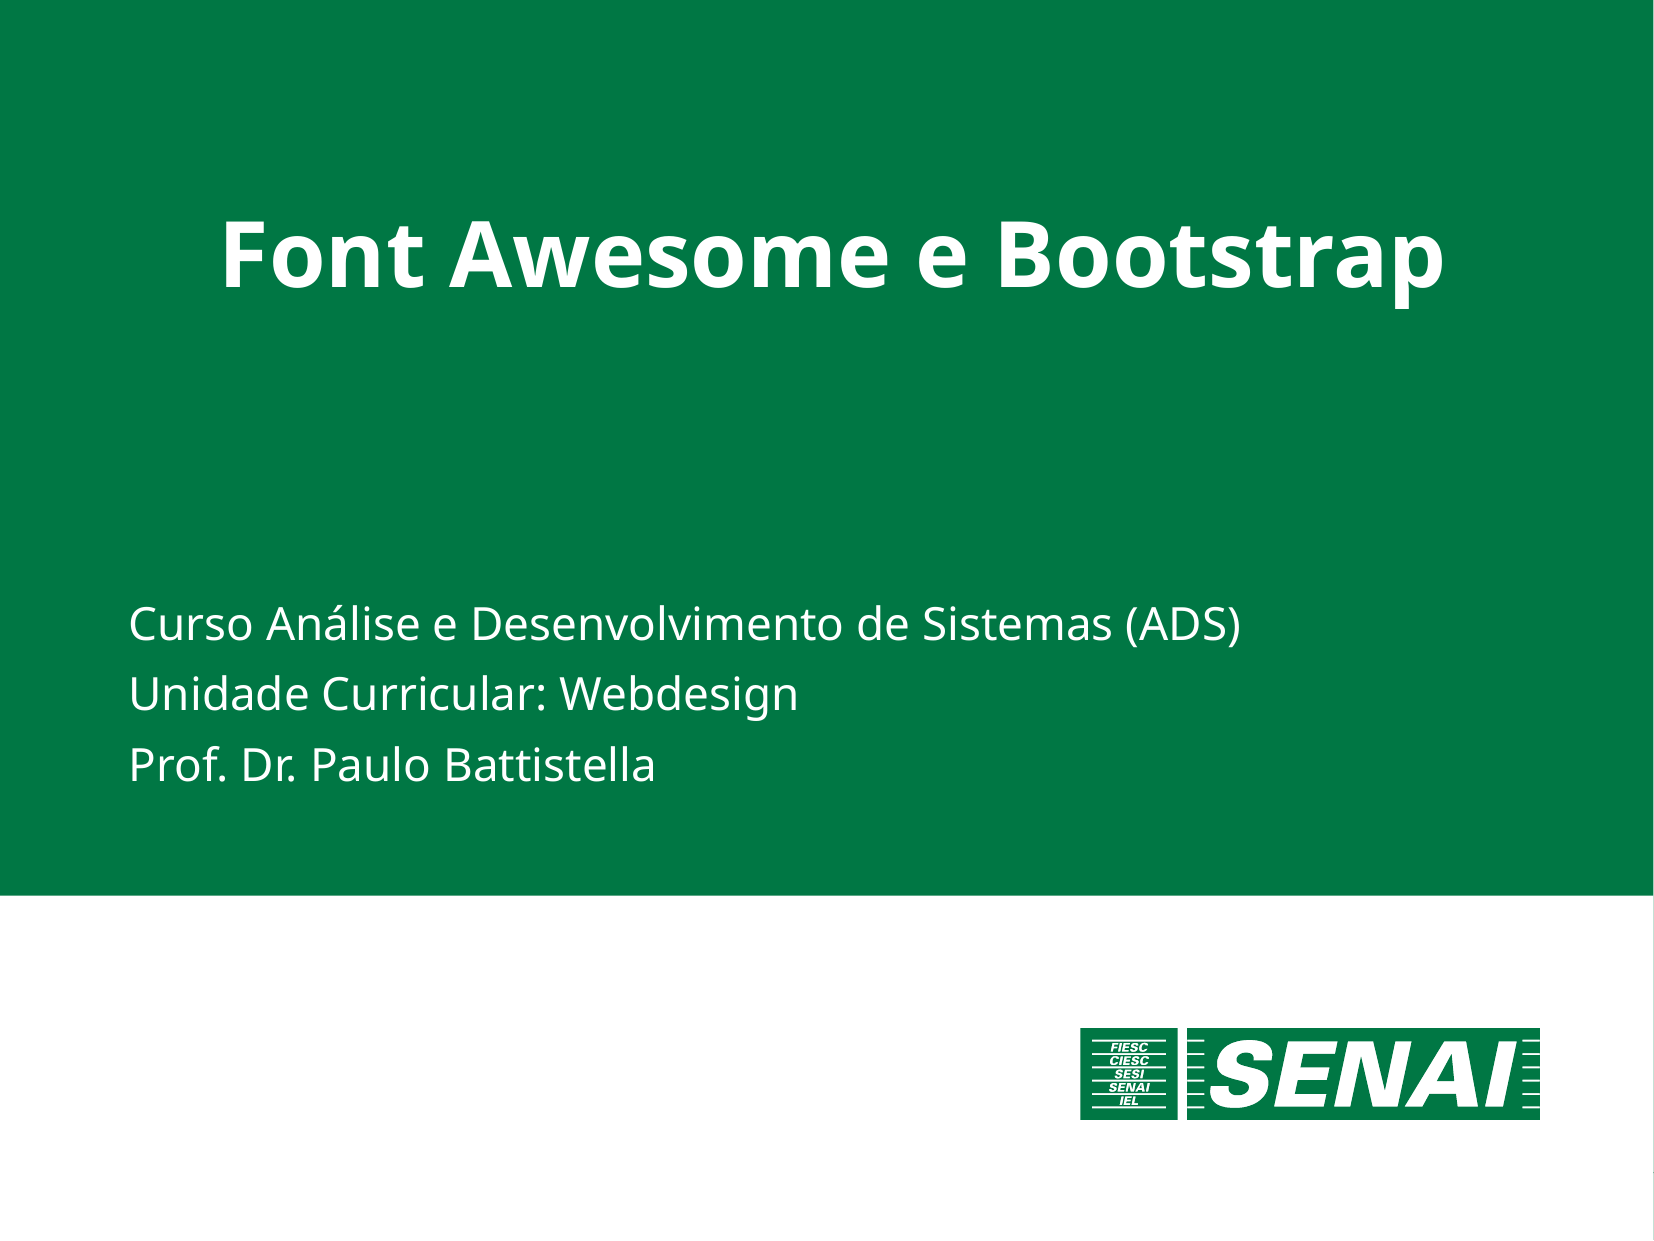

# Font Awesome e Bootstrap
Curso Análise e Desenvolvimento de Sistemas (ADS)
Unidade Curricular: Webdesign
Prof. Dr. Paulo Battistella